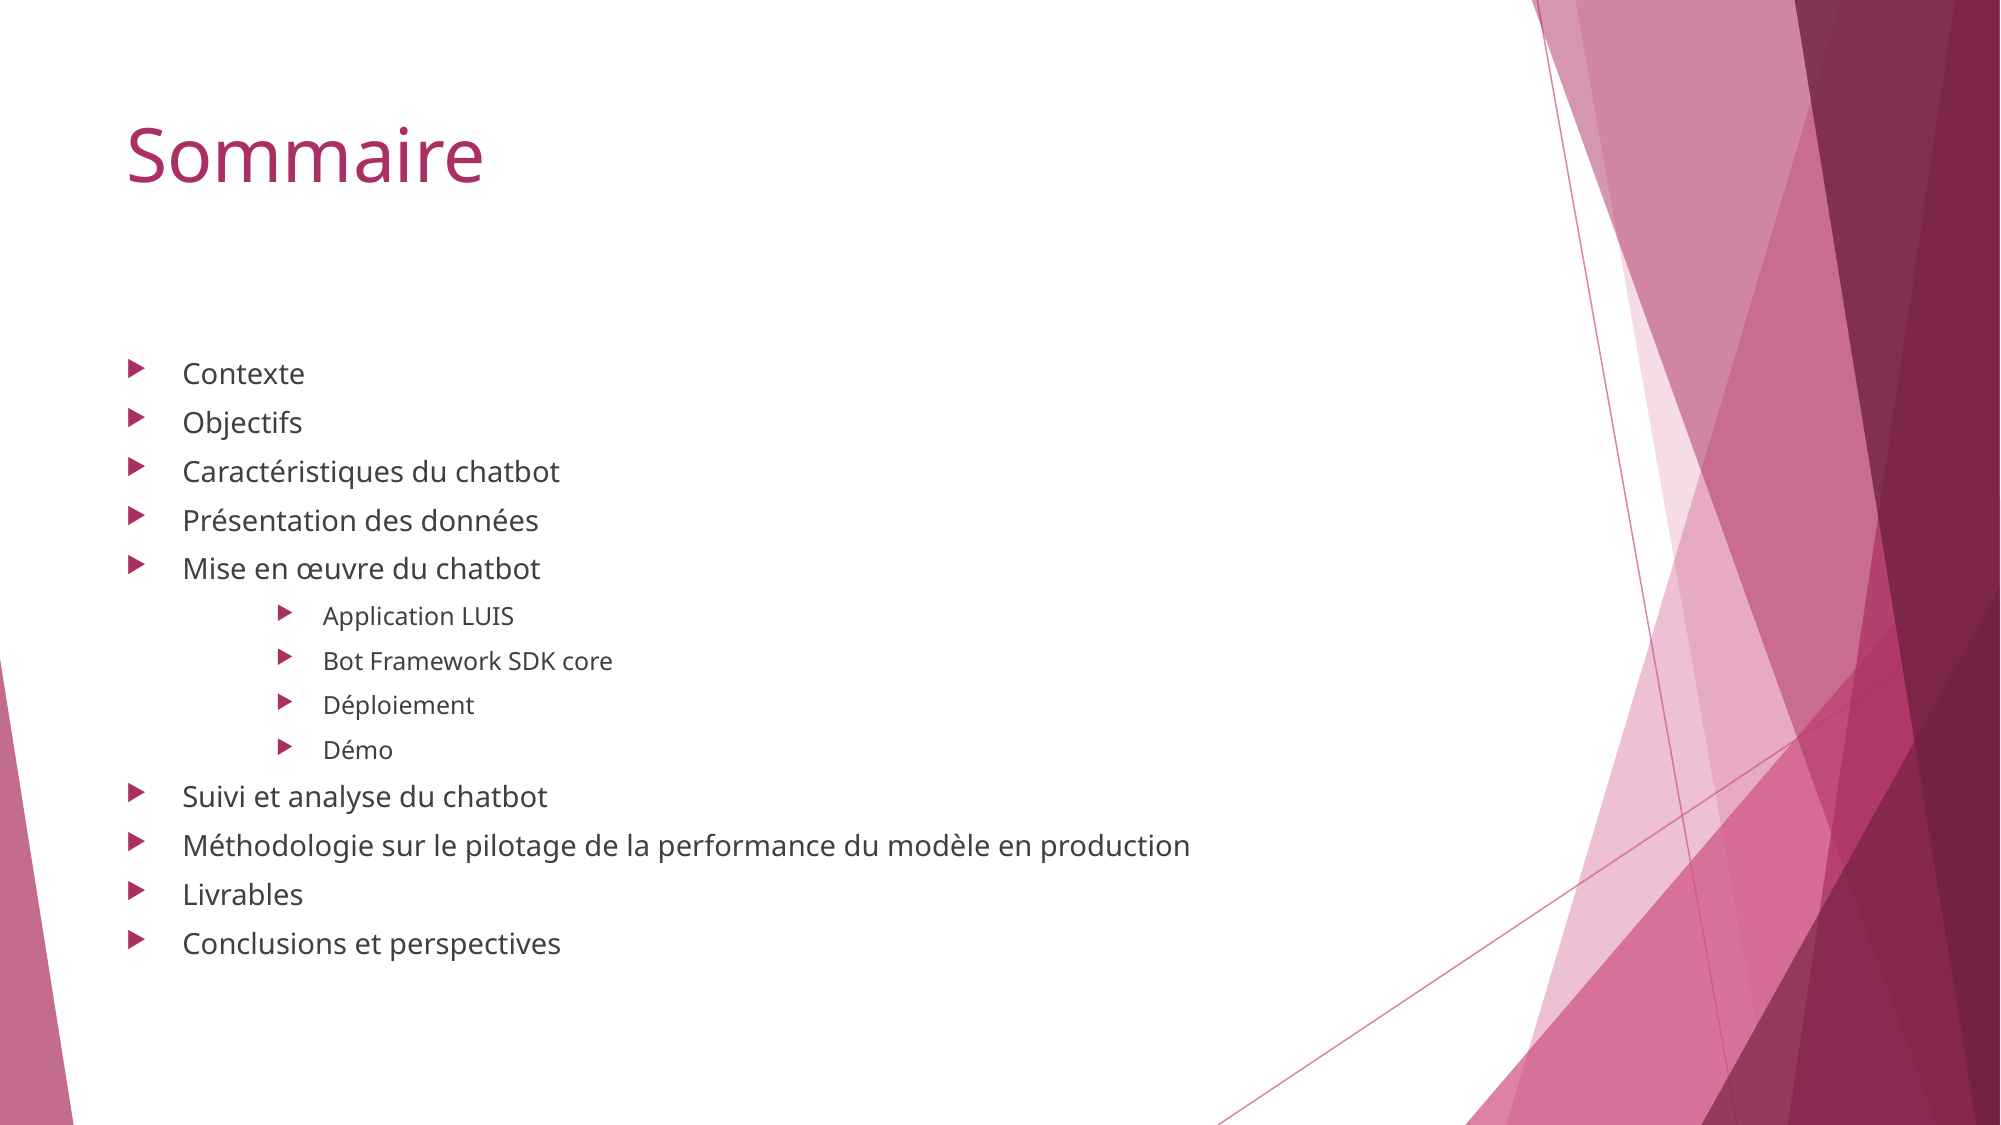

# Sommaire
Contexte
Objectifs
Caractéristiques du chatbot
Présentation des données
Mise en œuvre du chatbot
Application LUIS
Bot Framework SDK core
Déploiement
Démo
Suivi et analyse du chatbot
Méthodologie sur le pilotage de la performance du modèle en production
Livrables
Conclusions et perspectives